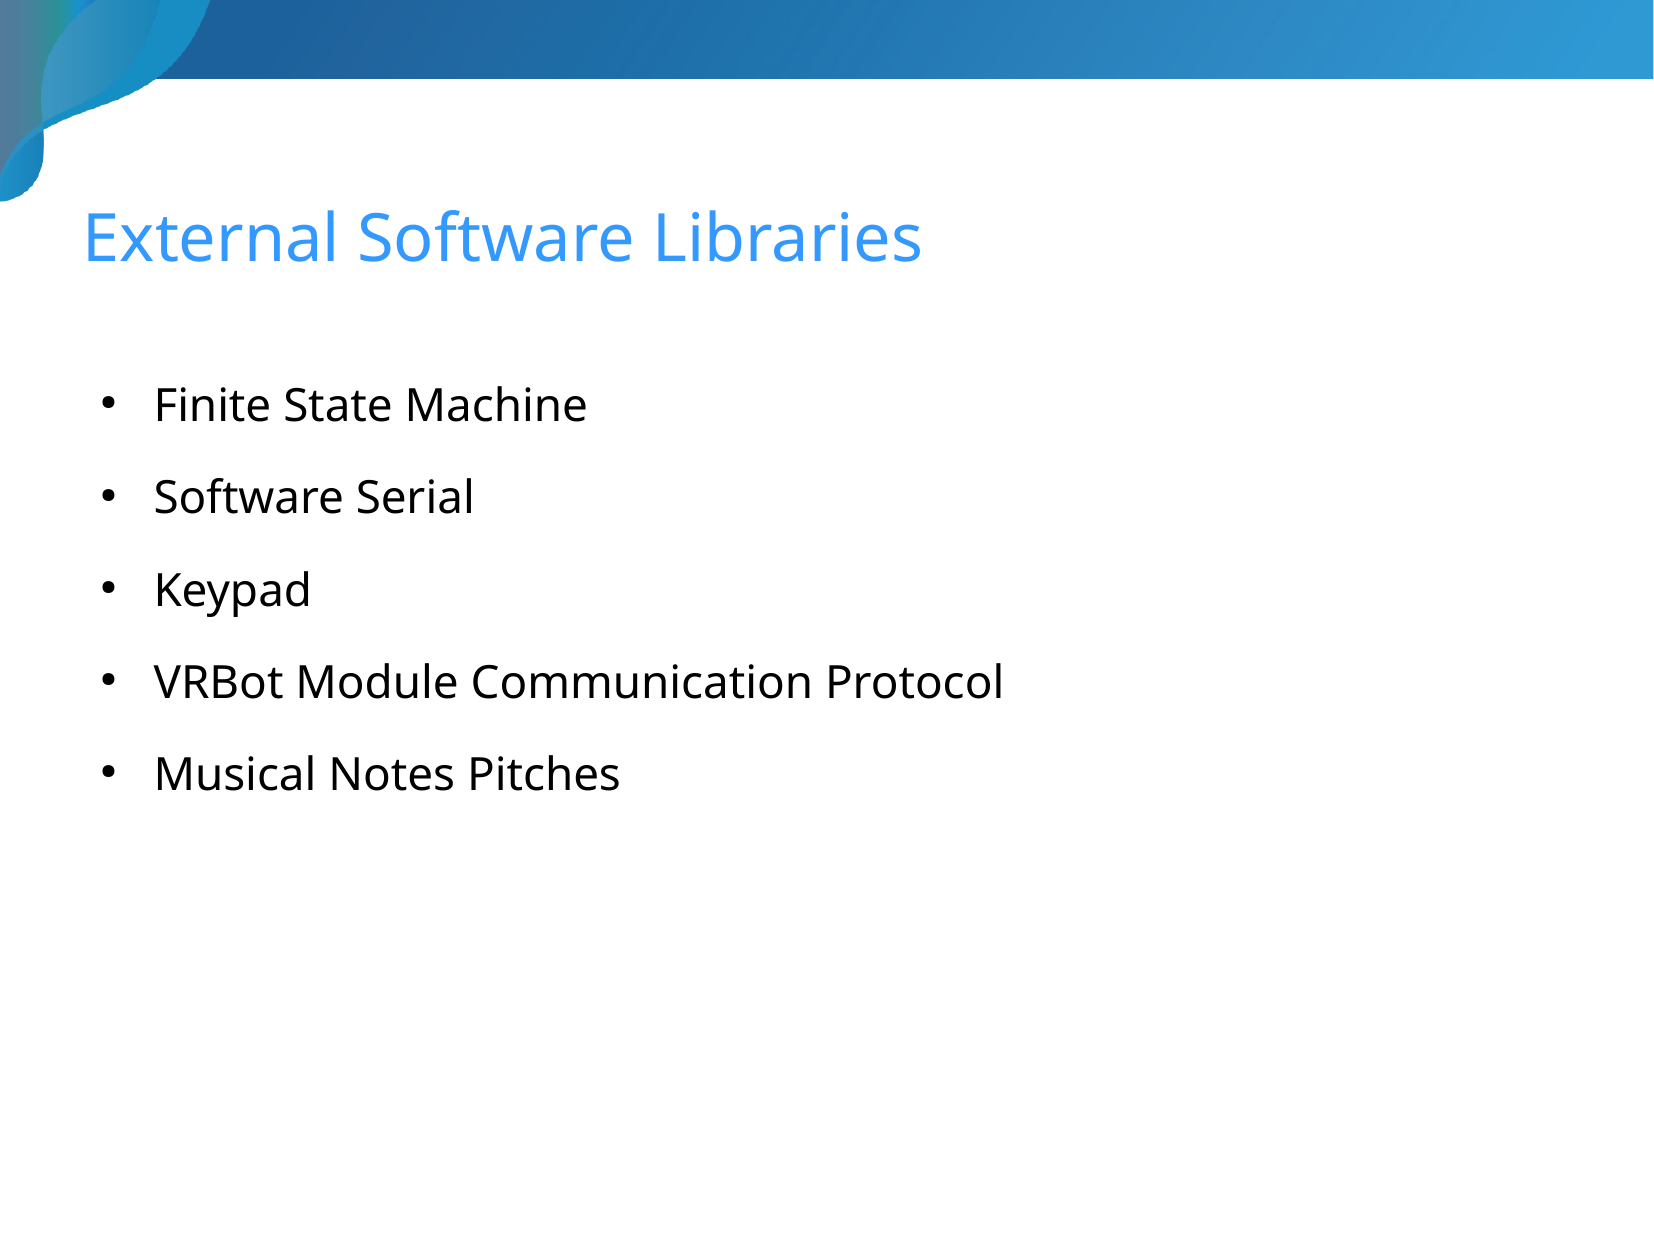

External Software Libraries
# Finite State Machine
Software Serial
Keypad
VRBot Module Communication Protocol
Musical Notes Pitches